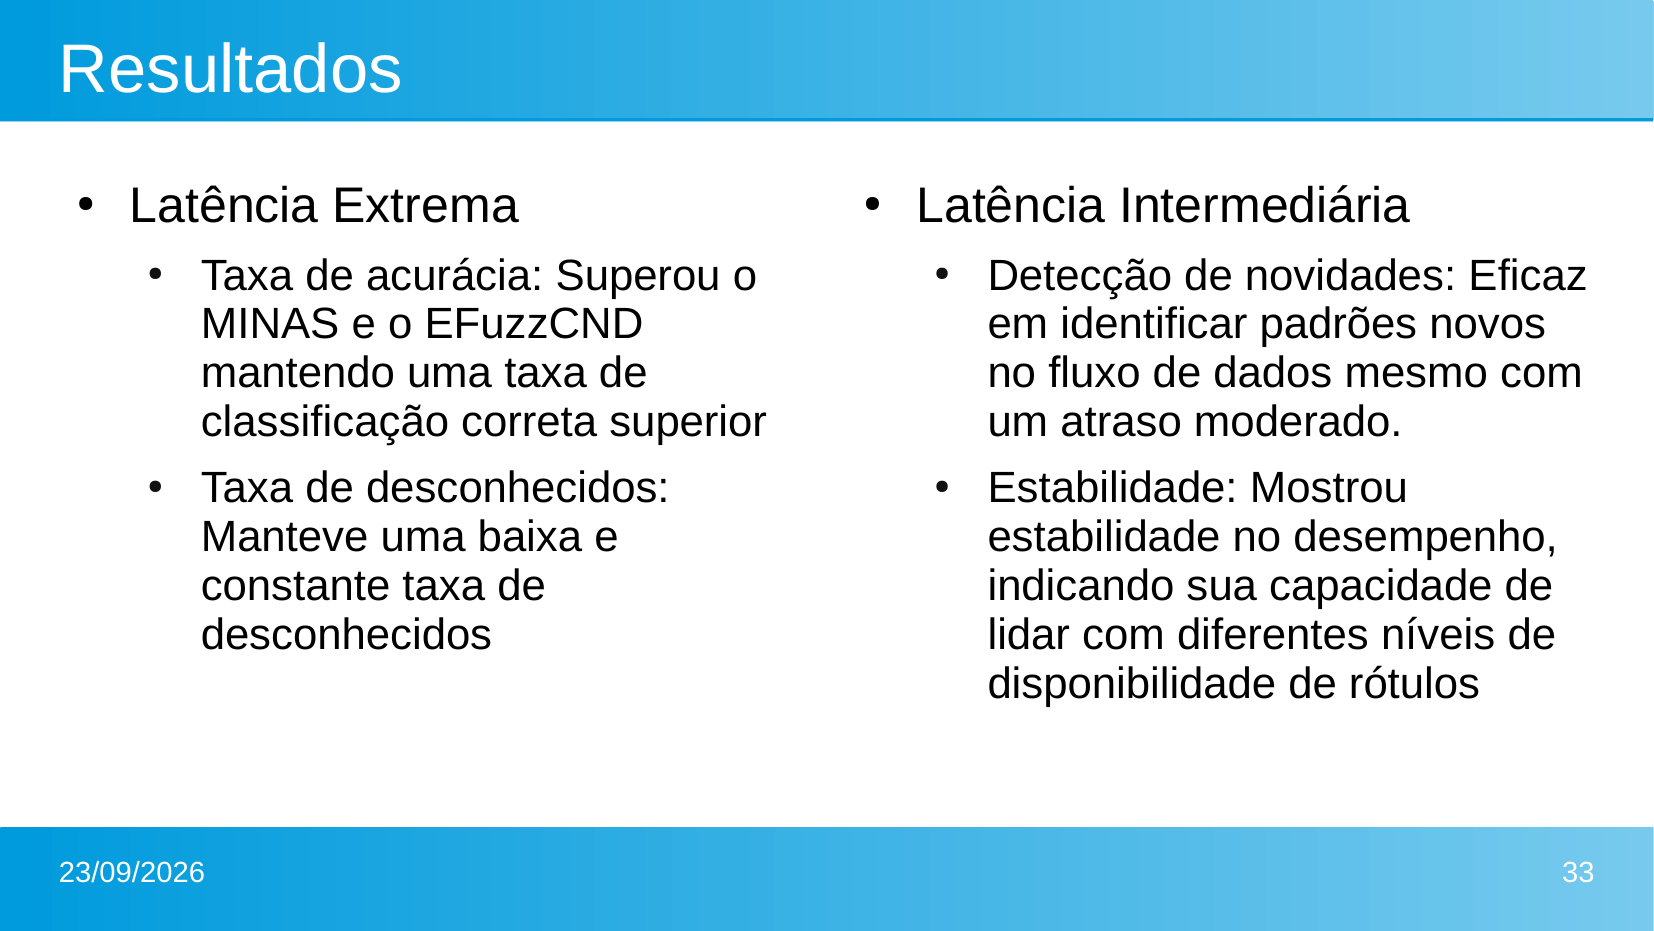

# Resultados
Latência Extrema
Taxa de acurácia: Superou o MINAS e o EFuzzCND mantendo uma taxa de classificação correta superior
Taxa de desconhecidos: Manteve uma baixa e constante taxa de desconhecidos
Latência Intermediária
Detecção de novidades: Eficaz em identificar padrões novos no fluxo de dados mesmo com um atraso moderado.
Estabilidade: Mostrou estabilidade no desempenho, indicando sua capacidade de lidar com diferentes níveis de disponibilidade de rótulos
33